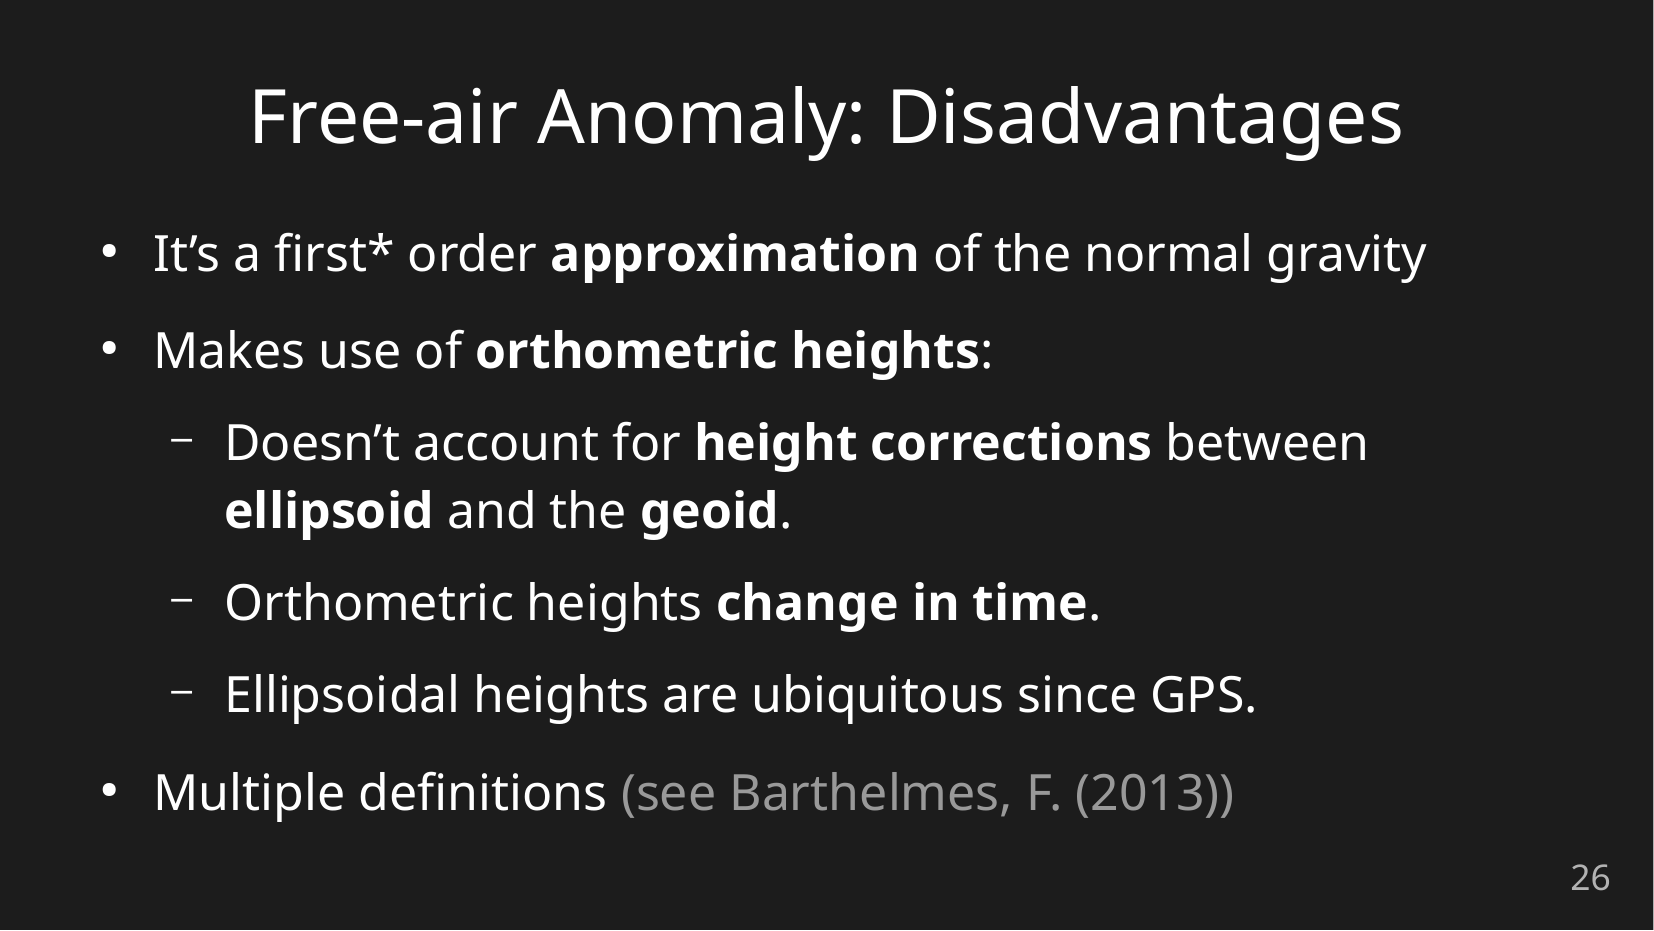

# Free-air Anomaly: Disadvantages
It’s a first* order approximation of the normal gravity
Makes use of orthometric heights:
Doesn’t account for height corrections between ellipsoid and the geoid.
Orthometric heights change in time.
Ellipsoidal heights are ubiquitous since GPS.
Multiple definitions (see Barthelmes, F. (2013))